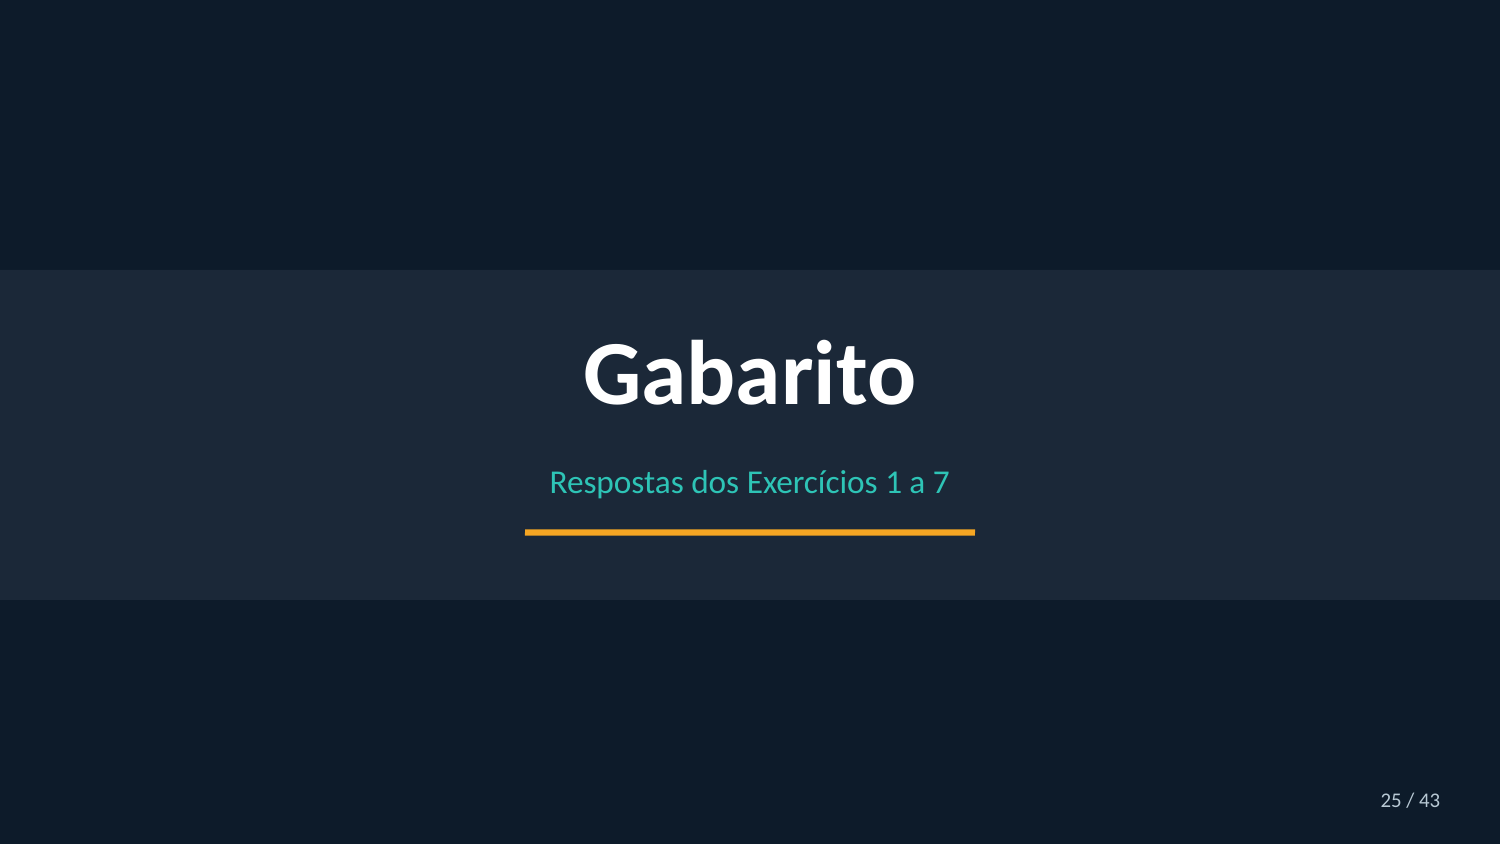

Gabarito
Respostas dos Exercícios 1 a 7
25 / 43